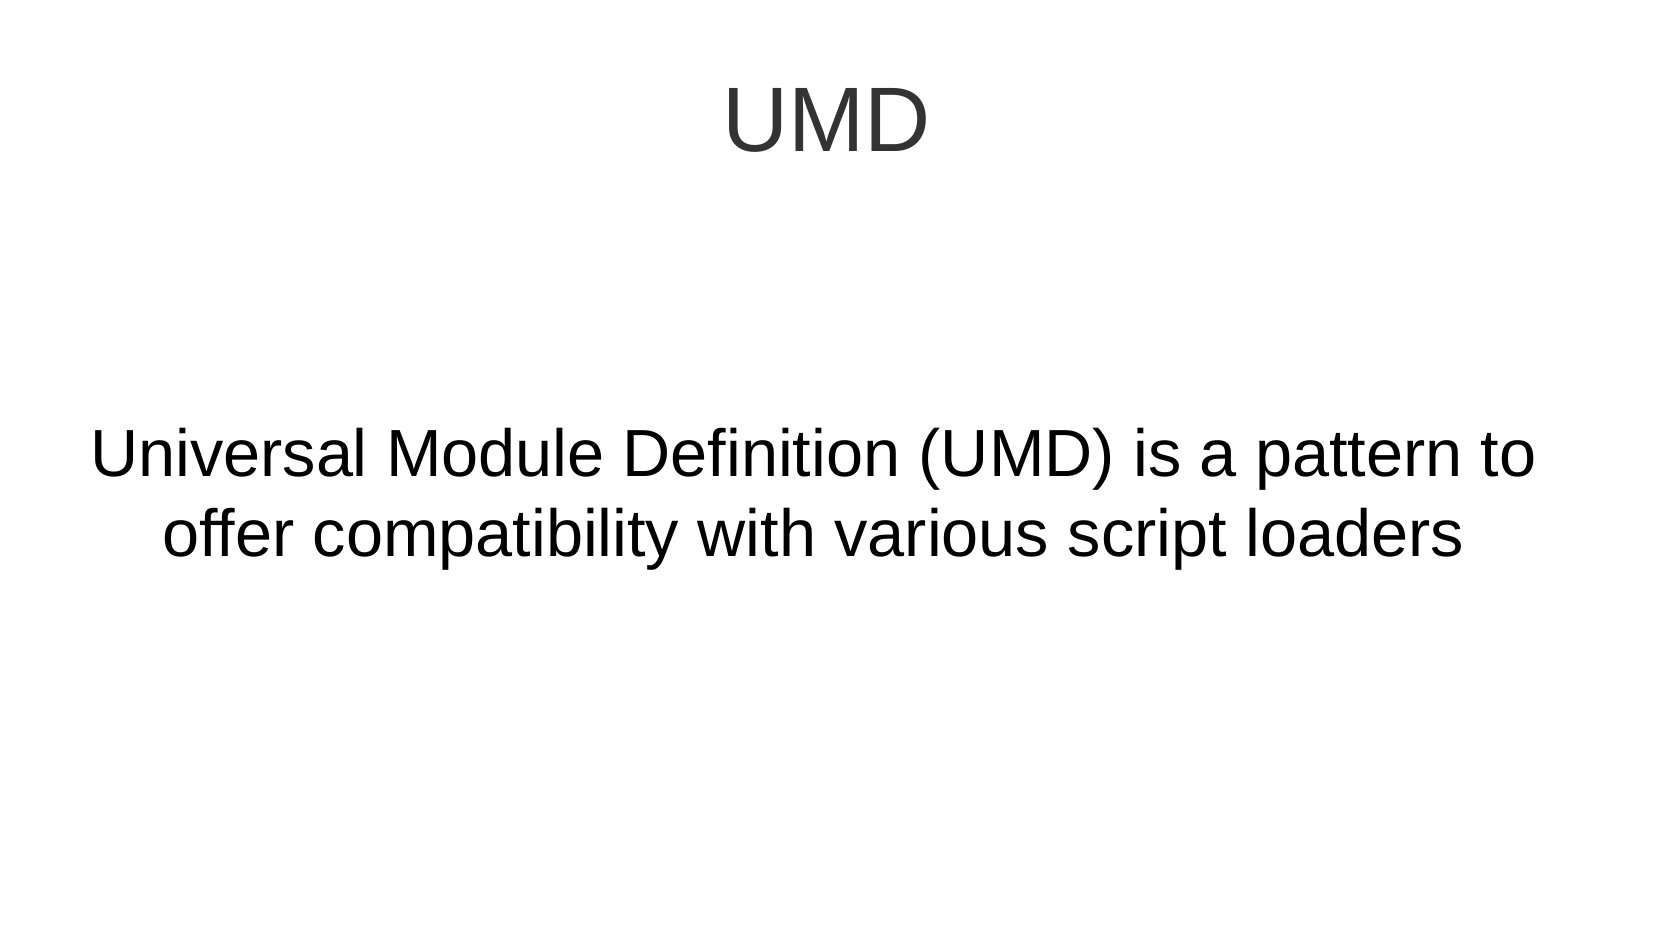

# UMD
Universal Module Definition (UMD) is a pattern to offer compatibility with various script loaders